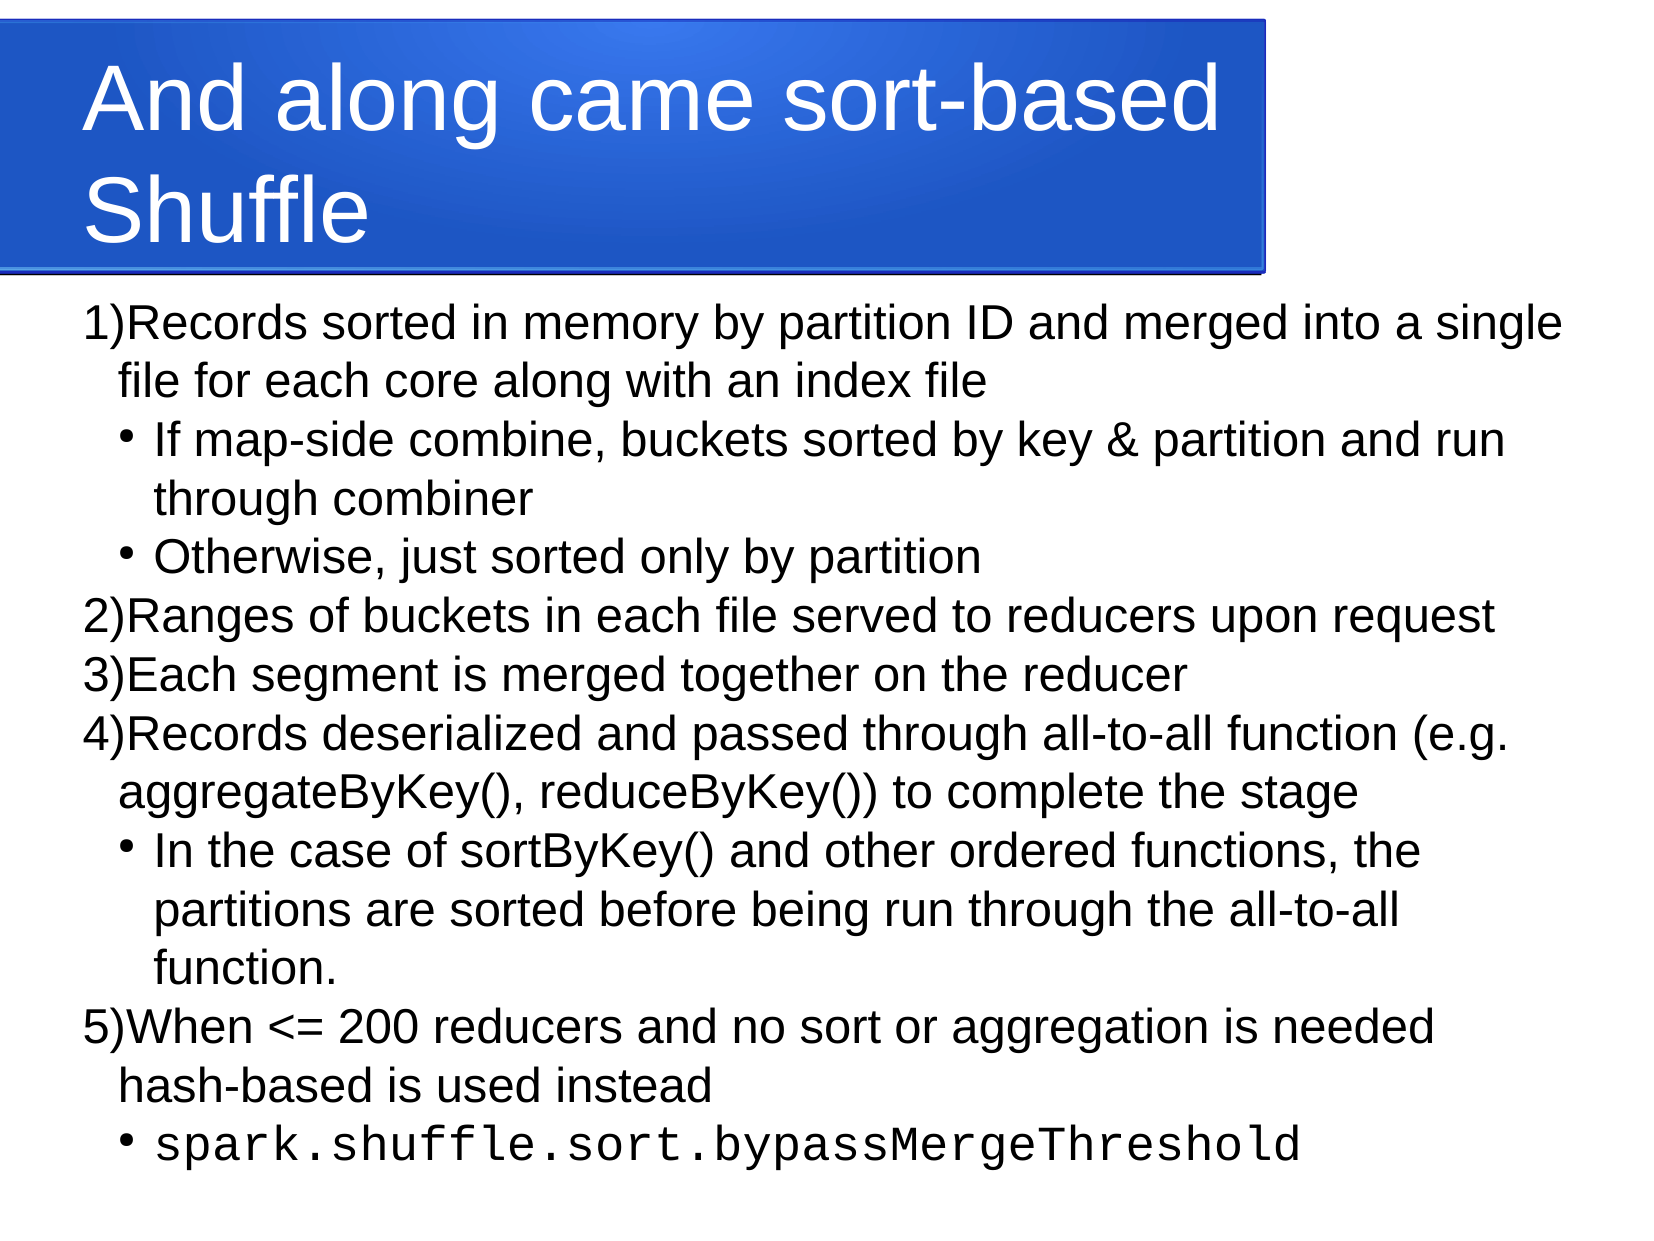

And along came sort-based Shuffle
Records sorted in memory by partition ID and merged into a single file for each core along with an index file
If map-side combine, buckets sorted by key & partition and run through combiner
Otherwise, just sorted only by partition
Ranges of buckets in each file served to reducers upon request
Each segment is merged together on the reducer
Records deserialized and passed through all-to-all function (e.g. aggregateByKey(), reduceByKey()) to complete the stage
In the case of sortByKey() and other ordered functions, the partitions are sorted before being run through the all-to-all function.
When <= 200 reducers and no sort or aggregation is needed hash-based is used instead
spark.shuffle.sort.bypassMergeThreshold